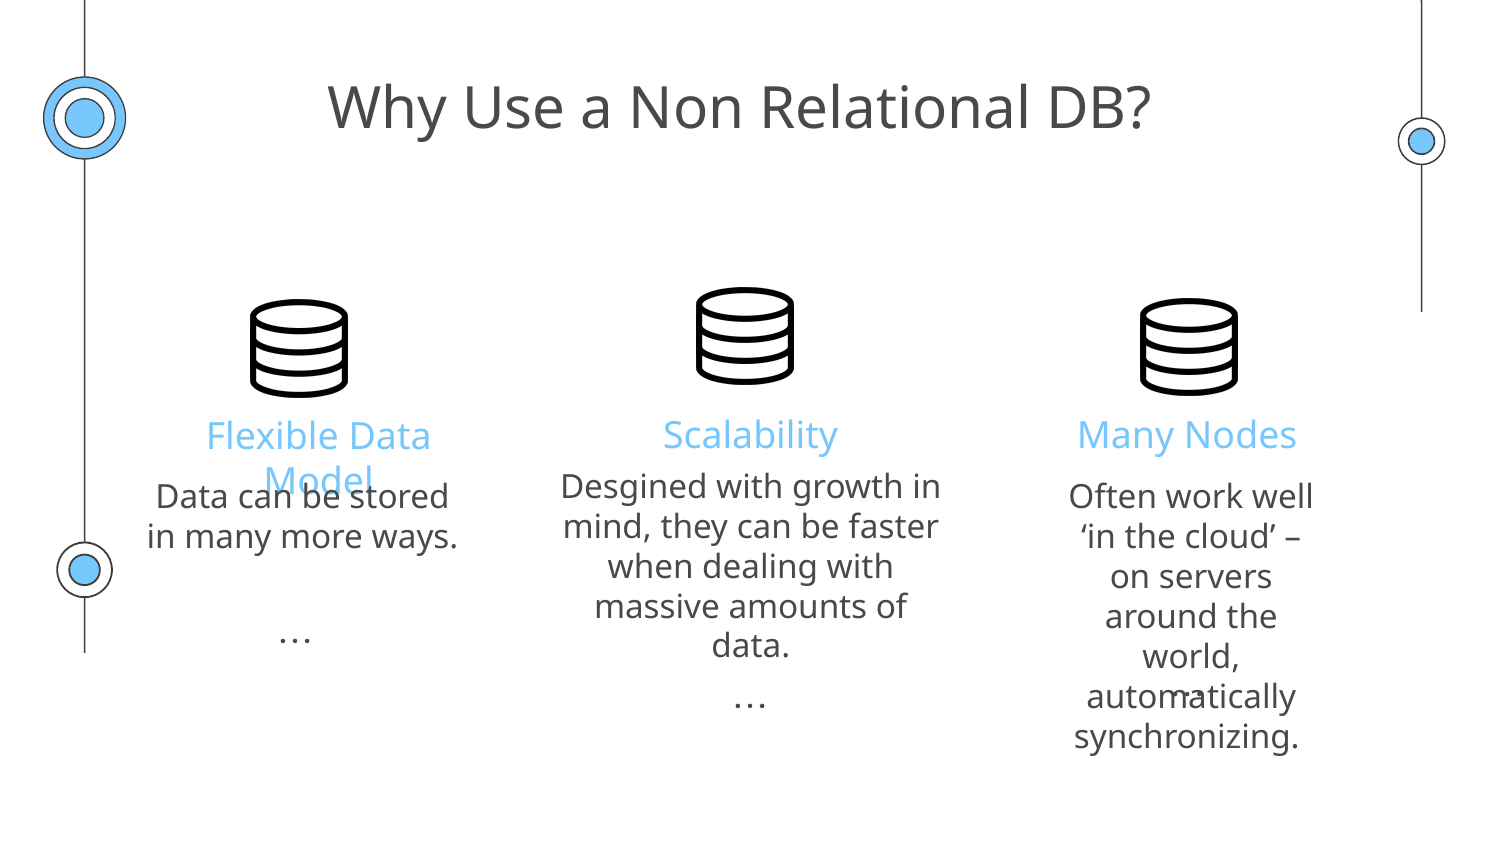

# Why Use a Non Relational DB?
Scalability
Many Nodes
Flexible Data Model
Desgined with growth in mind, they can be faster when dealing with massive amounts of data.
Data can be stored in many more ways.
Often work well ‘in the cloud’ – on servers around the world, automatically synchronizing.